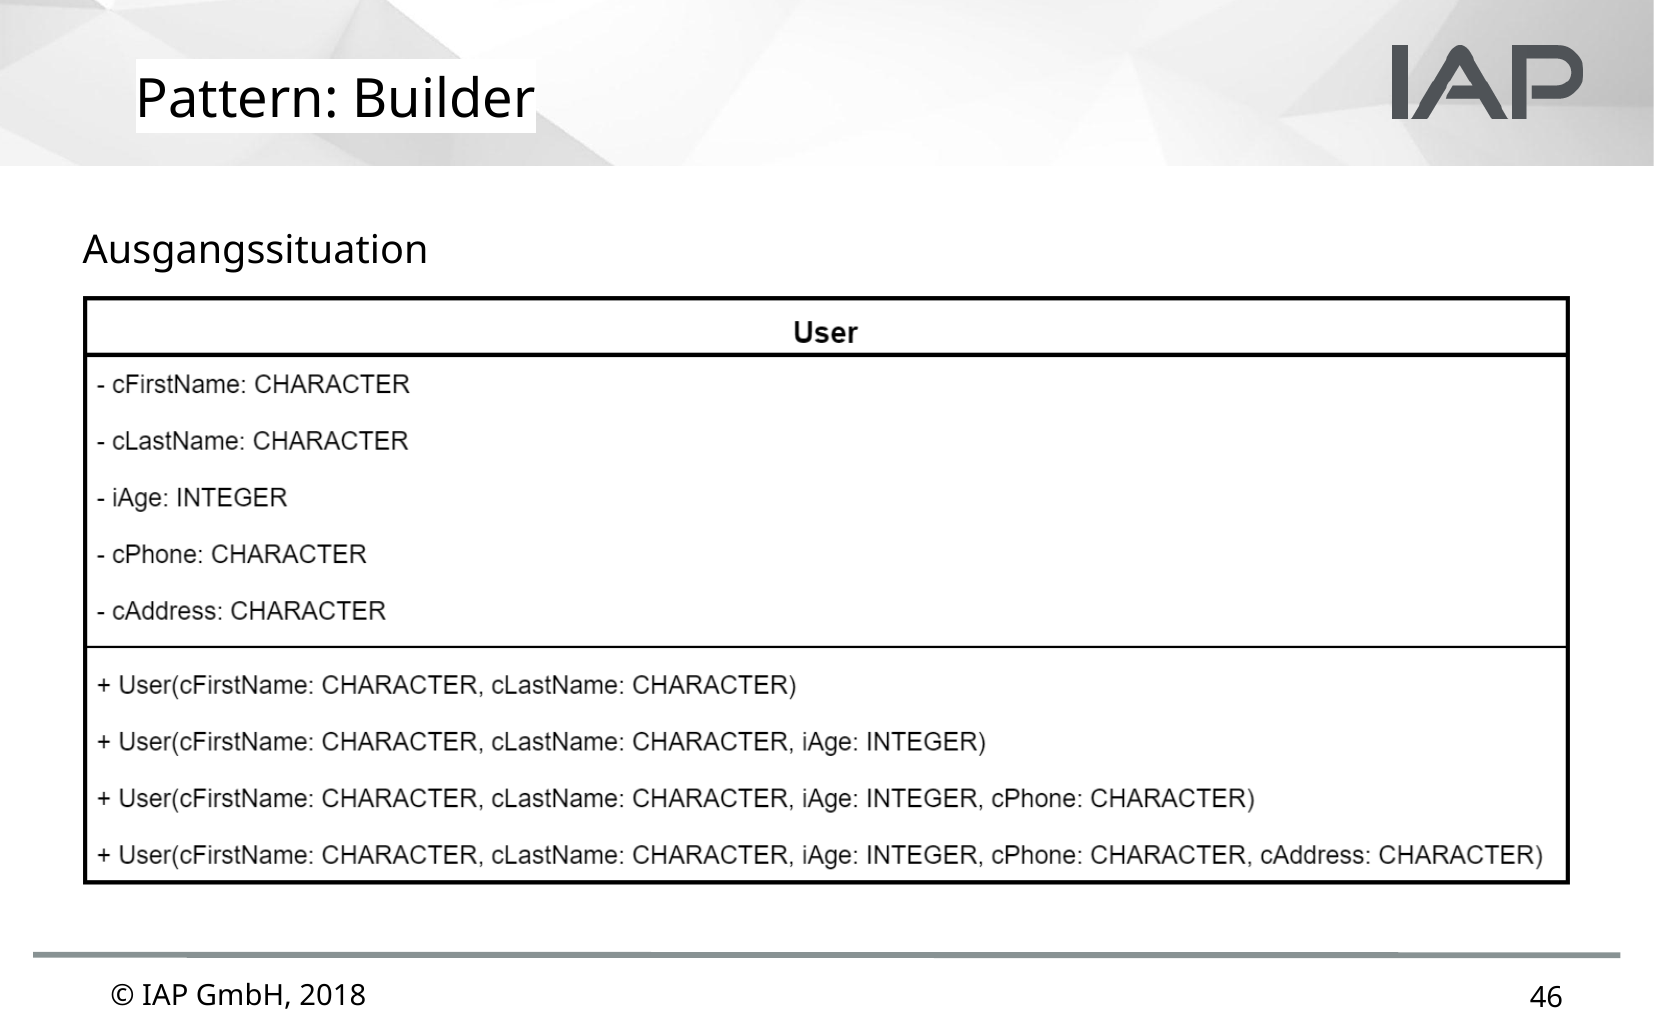

# Pattern: Builder
Ausgangssituation
© IAP GmbH, 2018
46